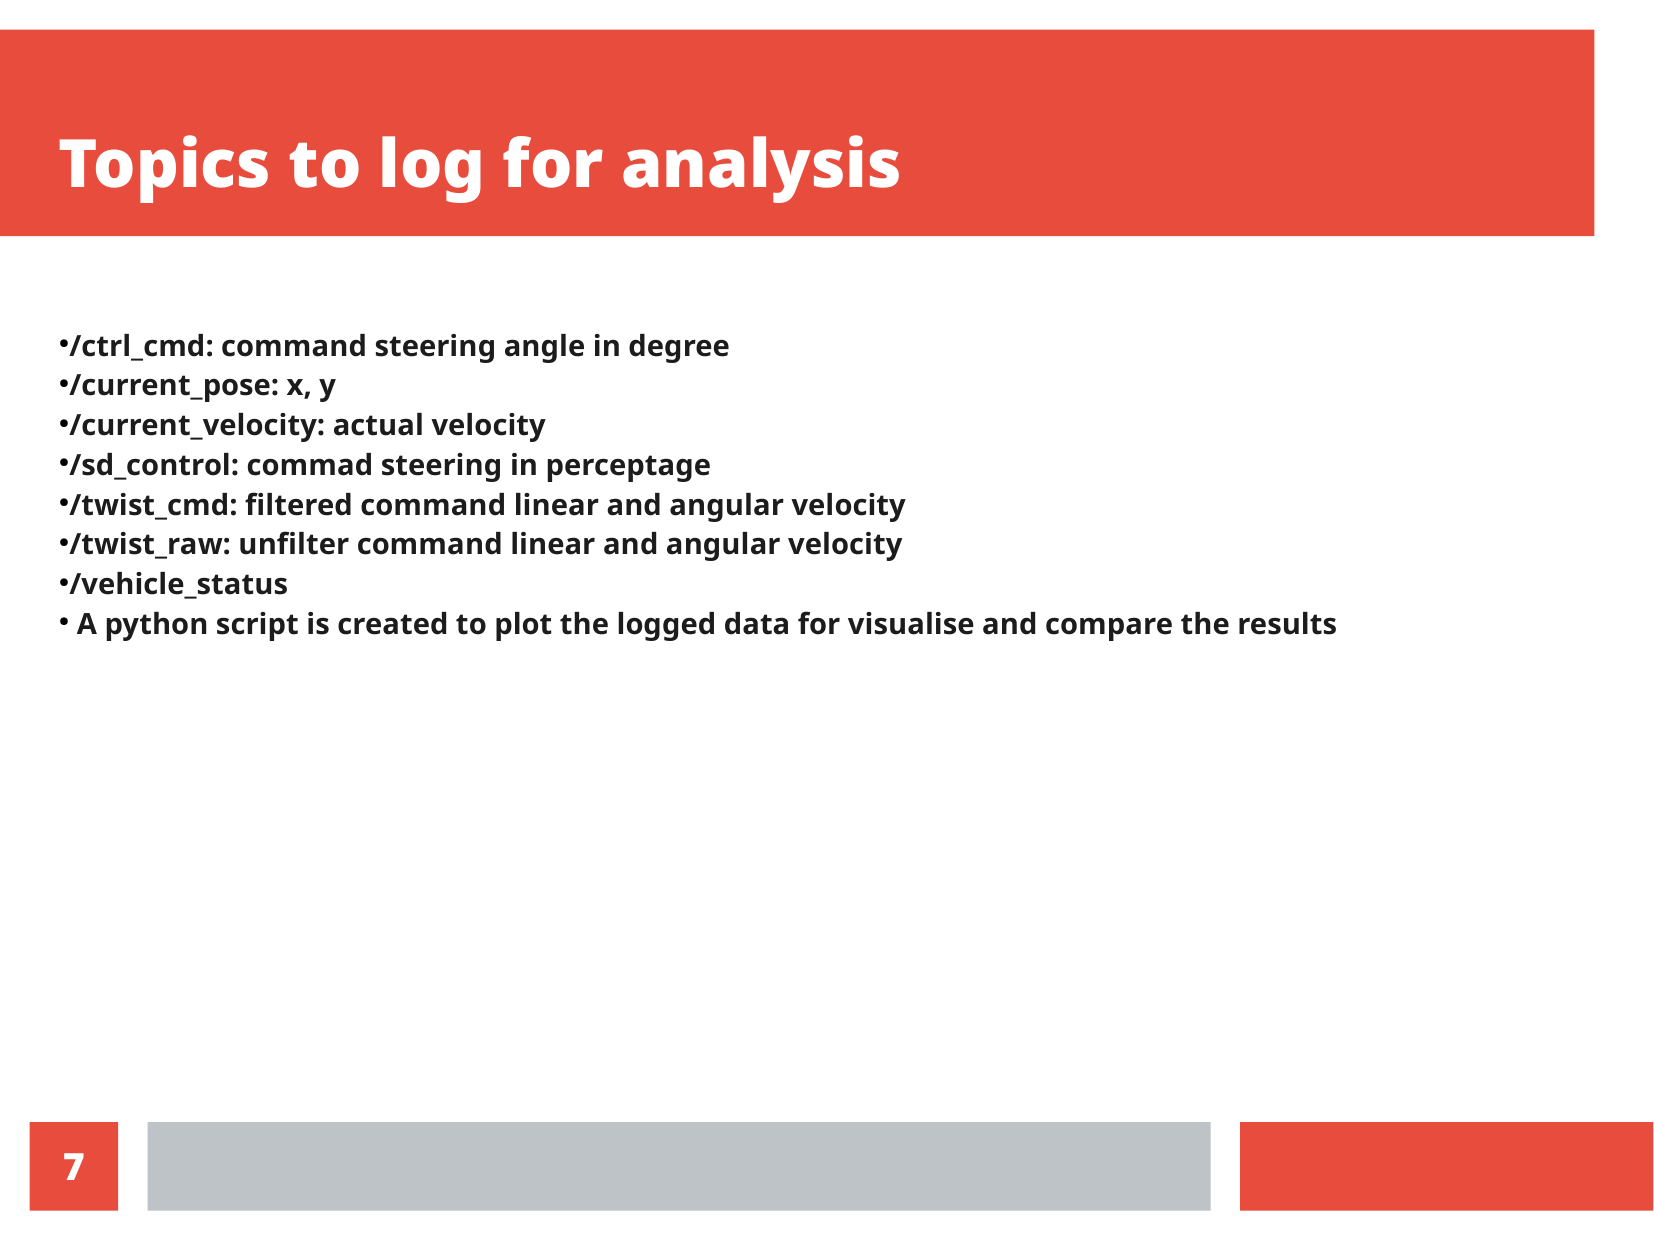

# Topics to log for analysis
/ctrl_cmd: command steering angle in degree
/current_pose: x, y
/current_velocity: actual velocity
/sd_control: commad steering in perceptage
/twist_cmd: filtered command linear and angular velocity
/twist_raw: unfilter command linear and angular velocity
/vehicle_status
 A python script is created to plot the logged data for visualise and compare the results
7